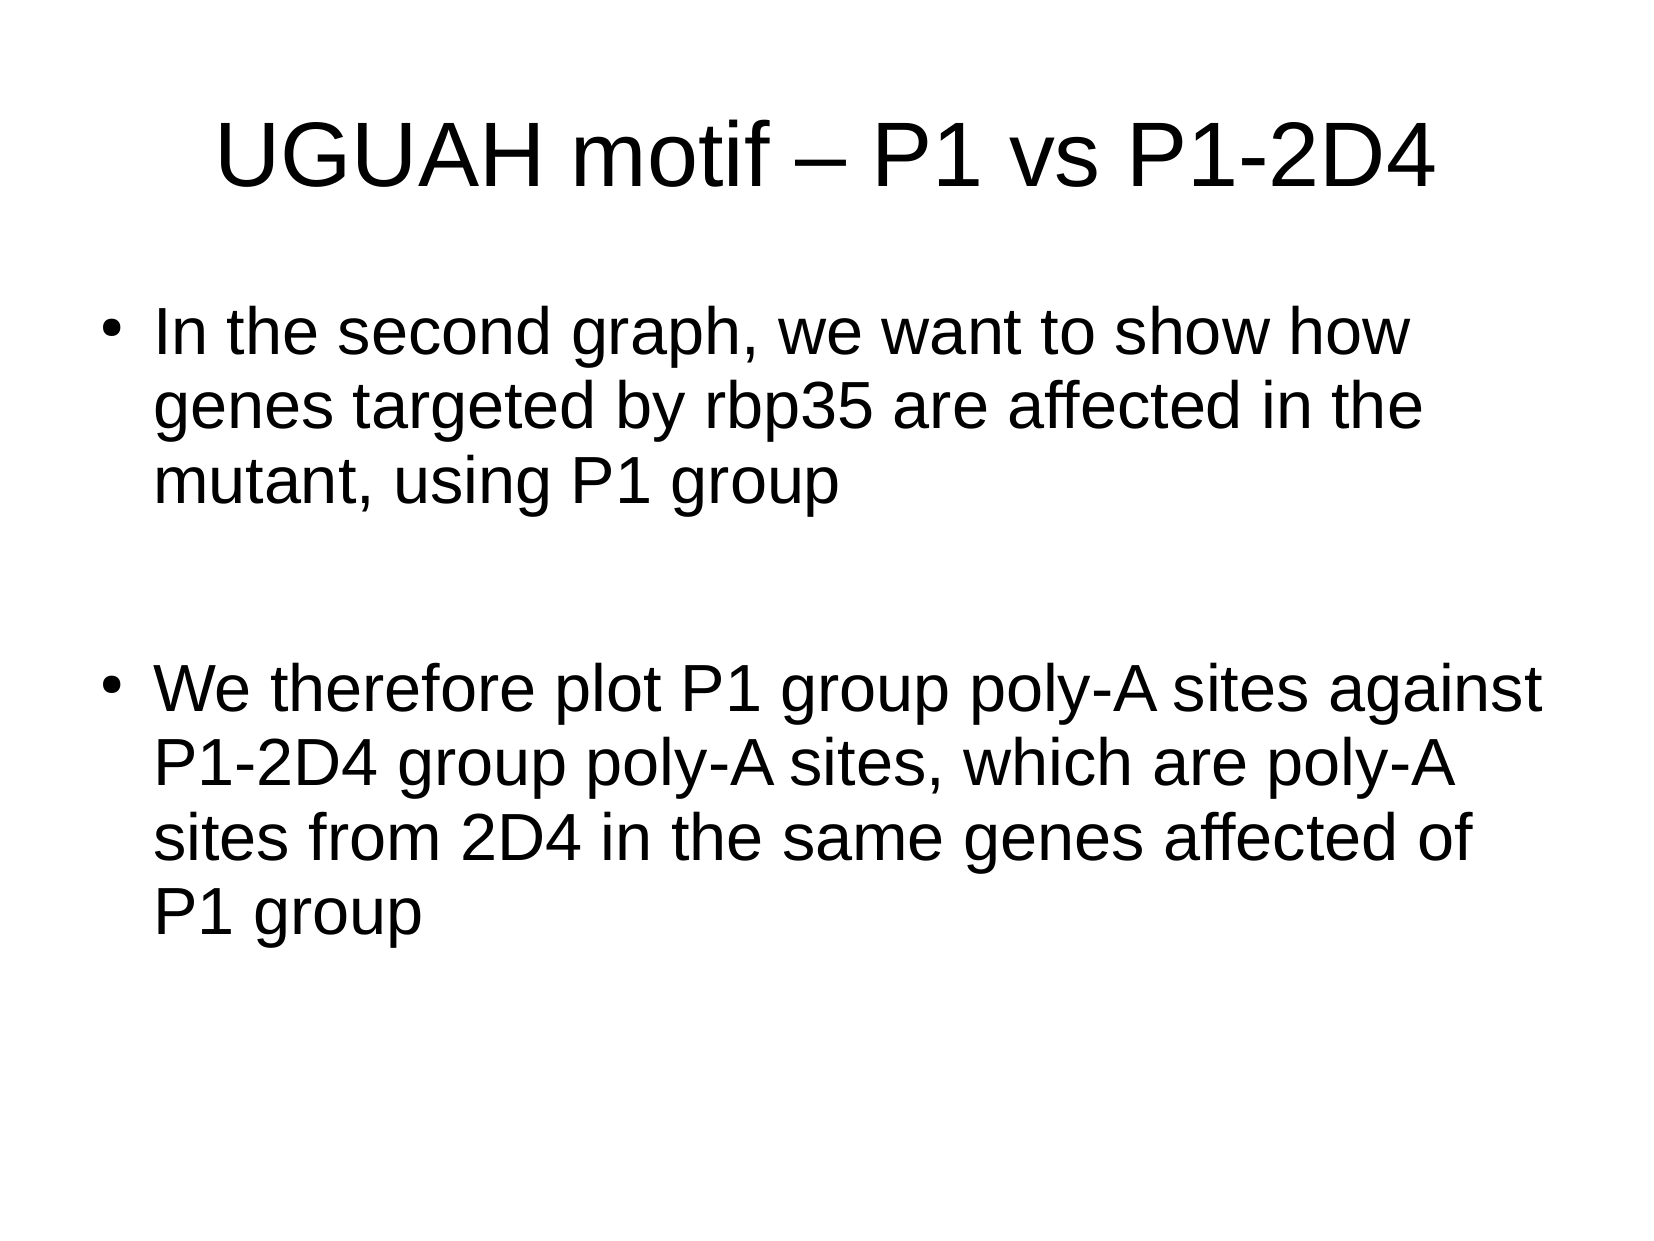

# UGUAH motif – P1 vs P1-2D4
In the second graph, we want to show how genes targeted by rbp35 are affected in the mutant, using P1 group
We therefore plot P1 group poly-A sites against P1-2D4 group poly-A sites, which are poly-A sites from 2D4 in the same genes affected of P1 group